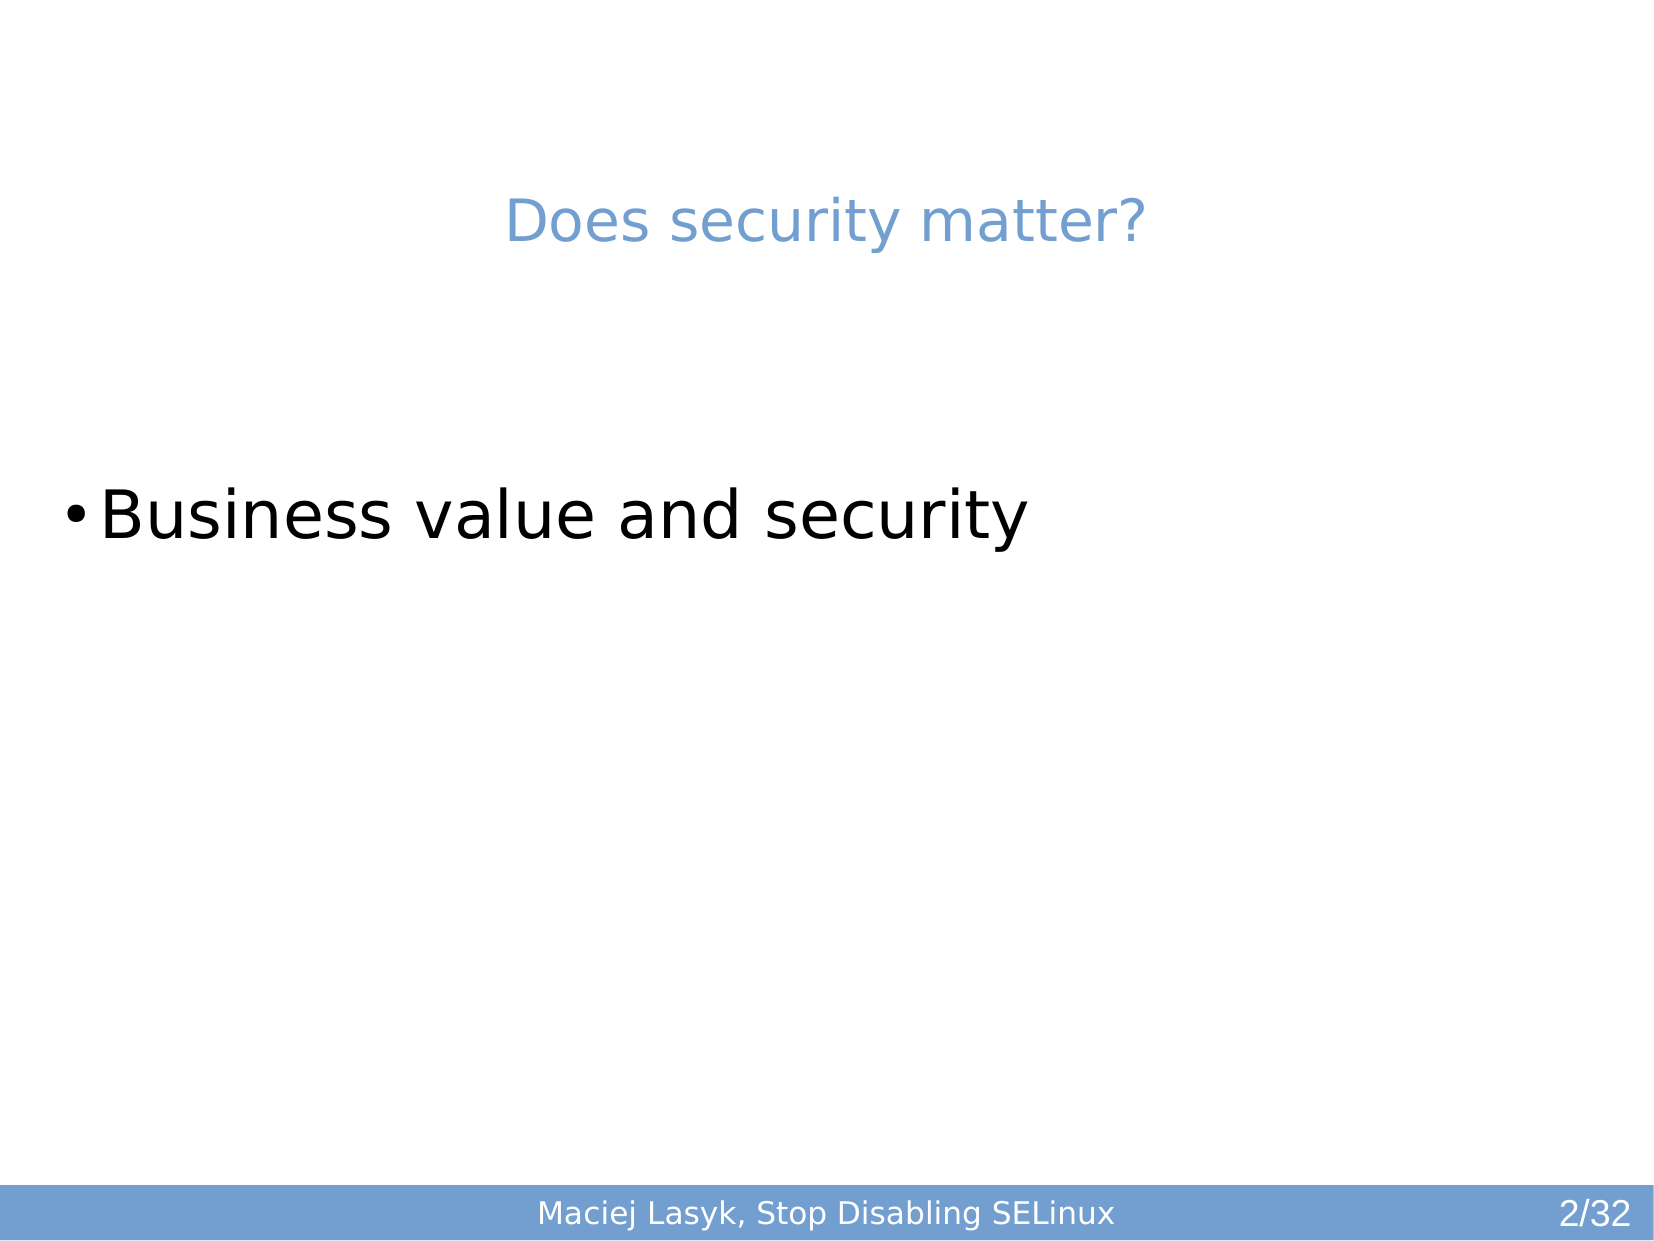

Does security matter?
Business value and security
 2/32
Maciej Lasyk, High Availability Explained
Maciej Lasyk, Stop Disabling SELinux